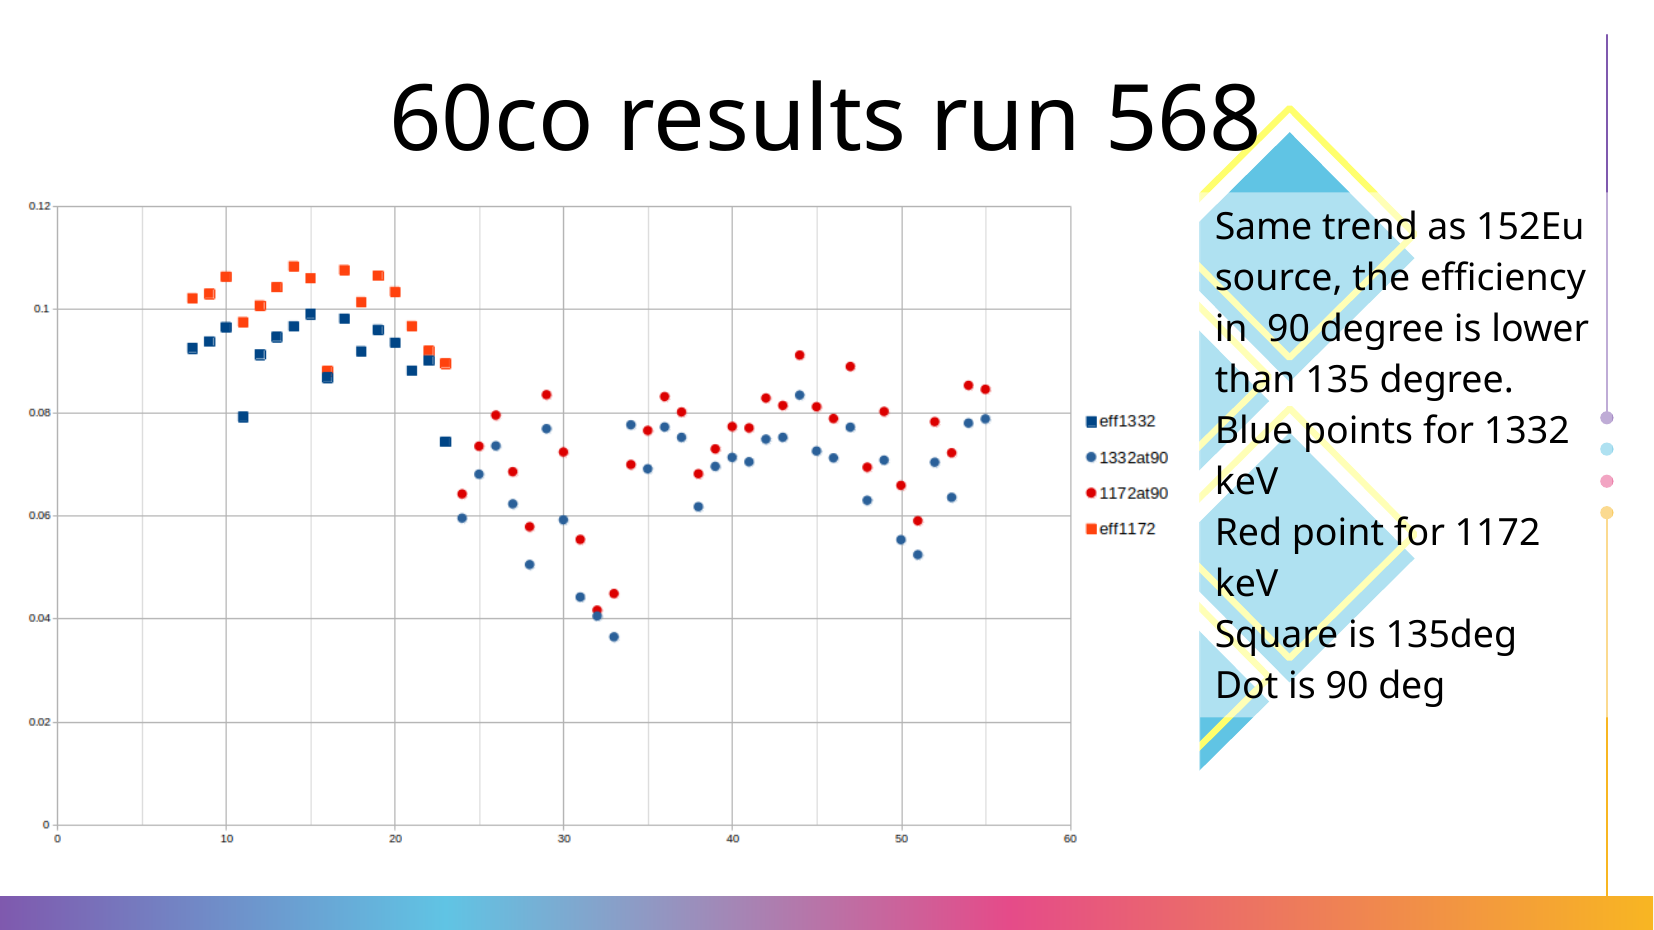

# 60co results run 568
Same trend as 152Eu source, the efficiency in 90 degree is lower than 135 degree.
Blue points for 1332 keV
Red point for 1172 keV
Square is 135deg
Dot is 90 deg